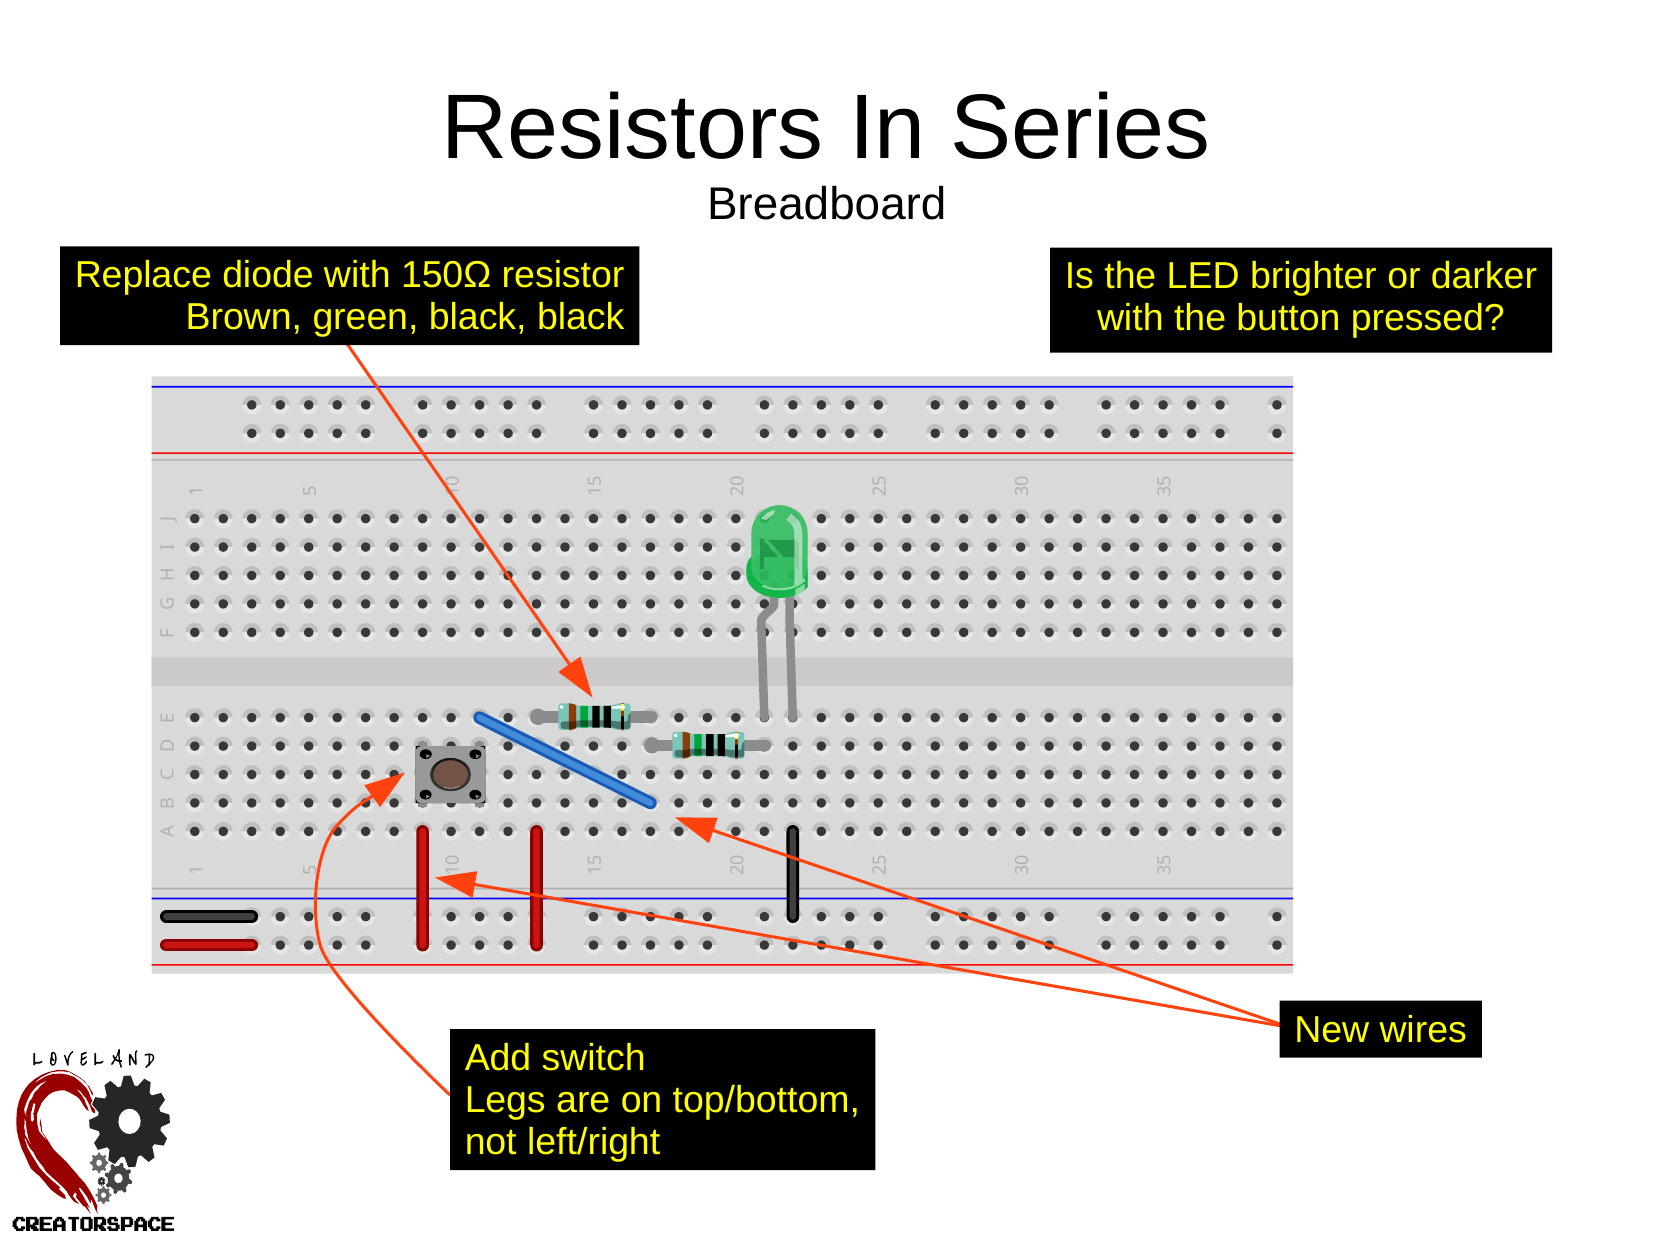

# Resistors In Series Breadboard
Replace diode with 150Ω resistor
Brown, green, black, black
Is the LED brighter or darker
with the button pressed?
New wires
Add switch
Legs are on top/bottom,
not left/right